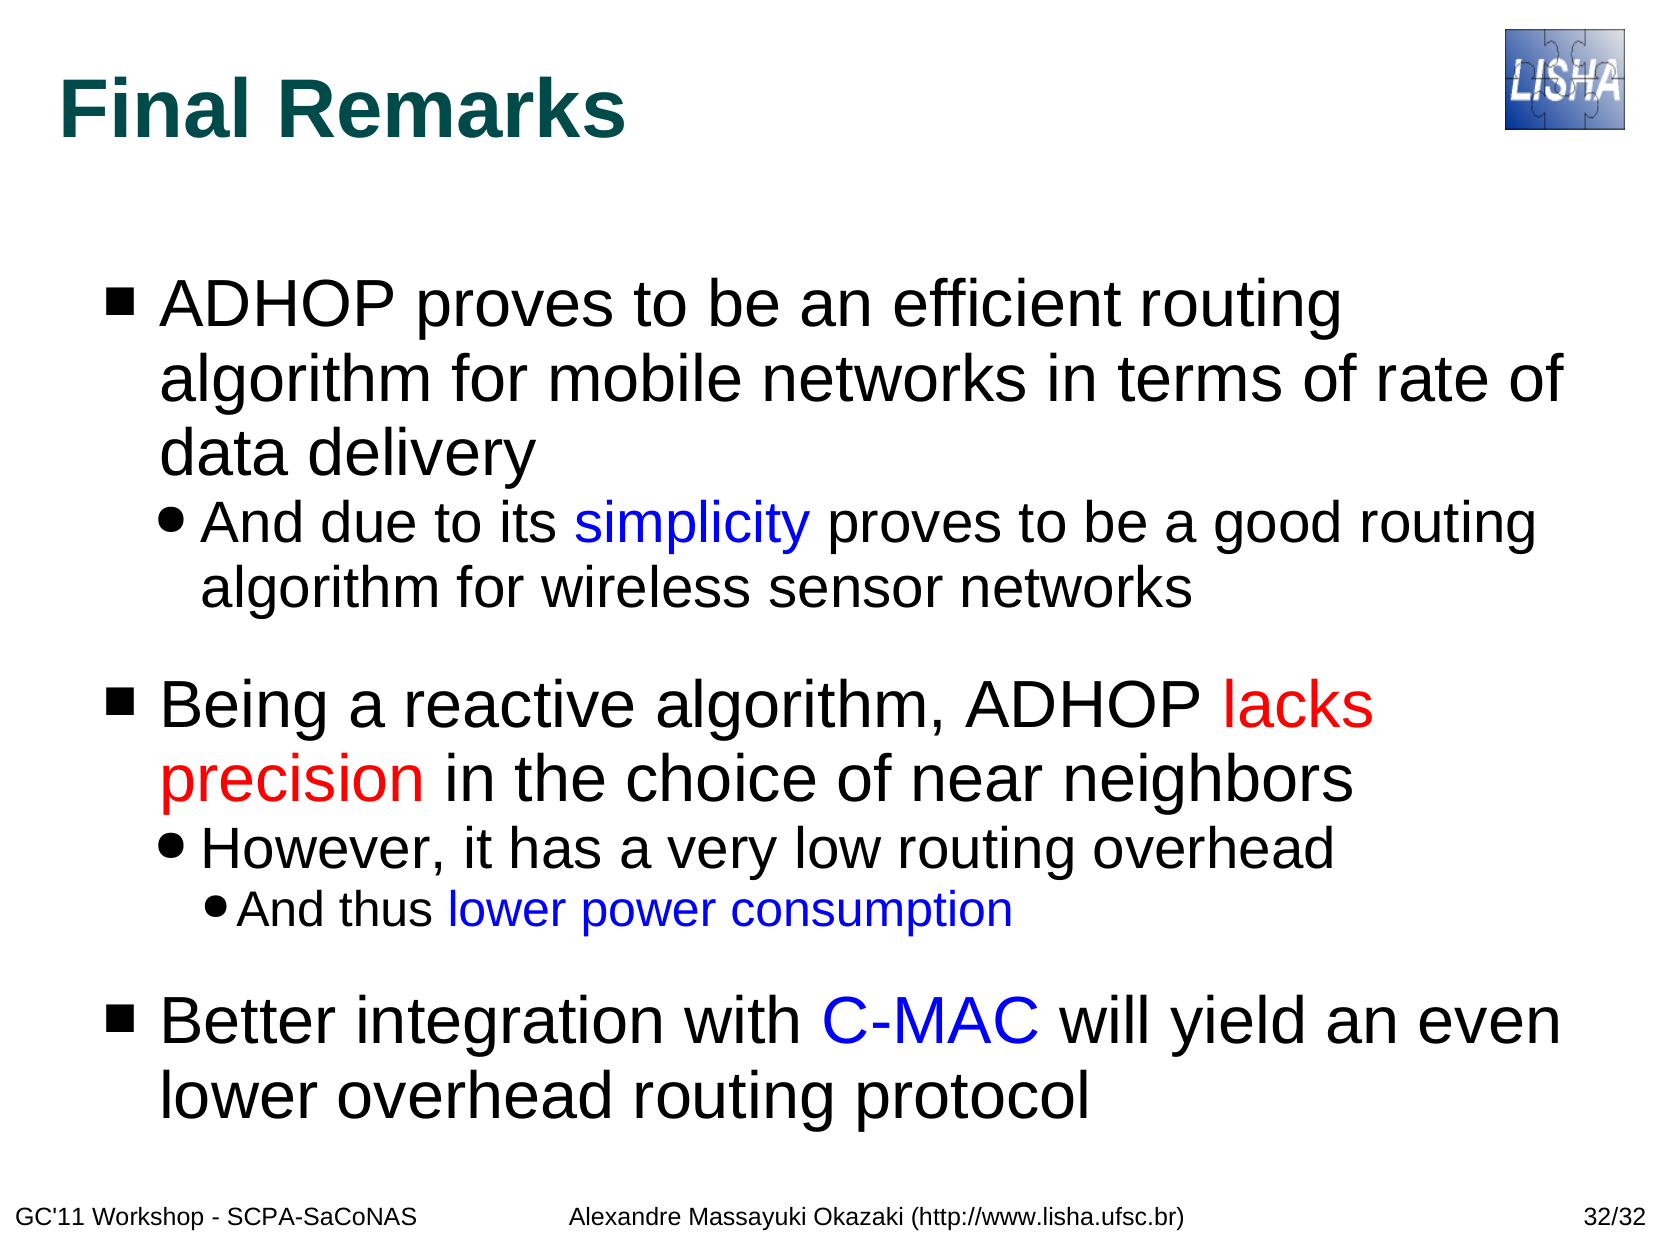

# Final Remarks
ADHOP proves to be an efficient routing algorithm for mobile networks in terms of rate of data delivery
And due to its simplicity proves to be a good routing algorithm for wireless sensor networks
Being a reactive algorithm, ADHOP lacks precision in the choice of near neighbors
However, it has a very low routing overhead
And thus lower power consumption
Better integration with C-MAC will yield an even lower overhead routing protocol